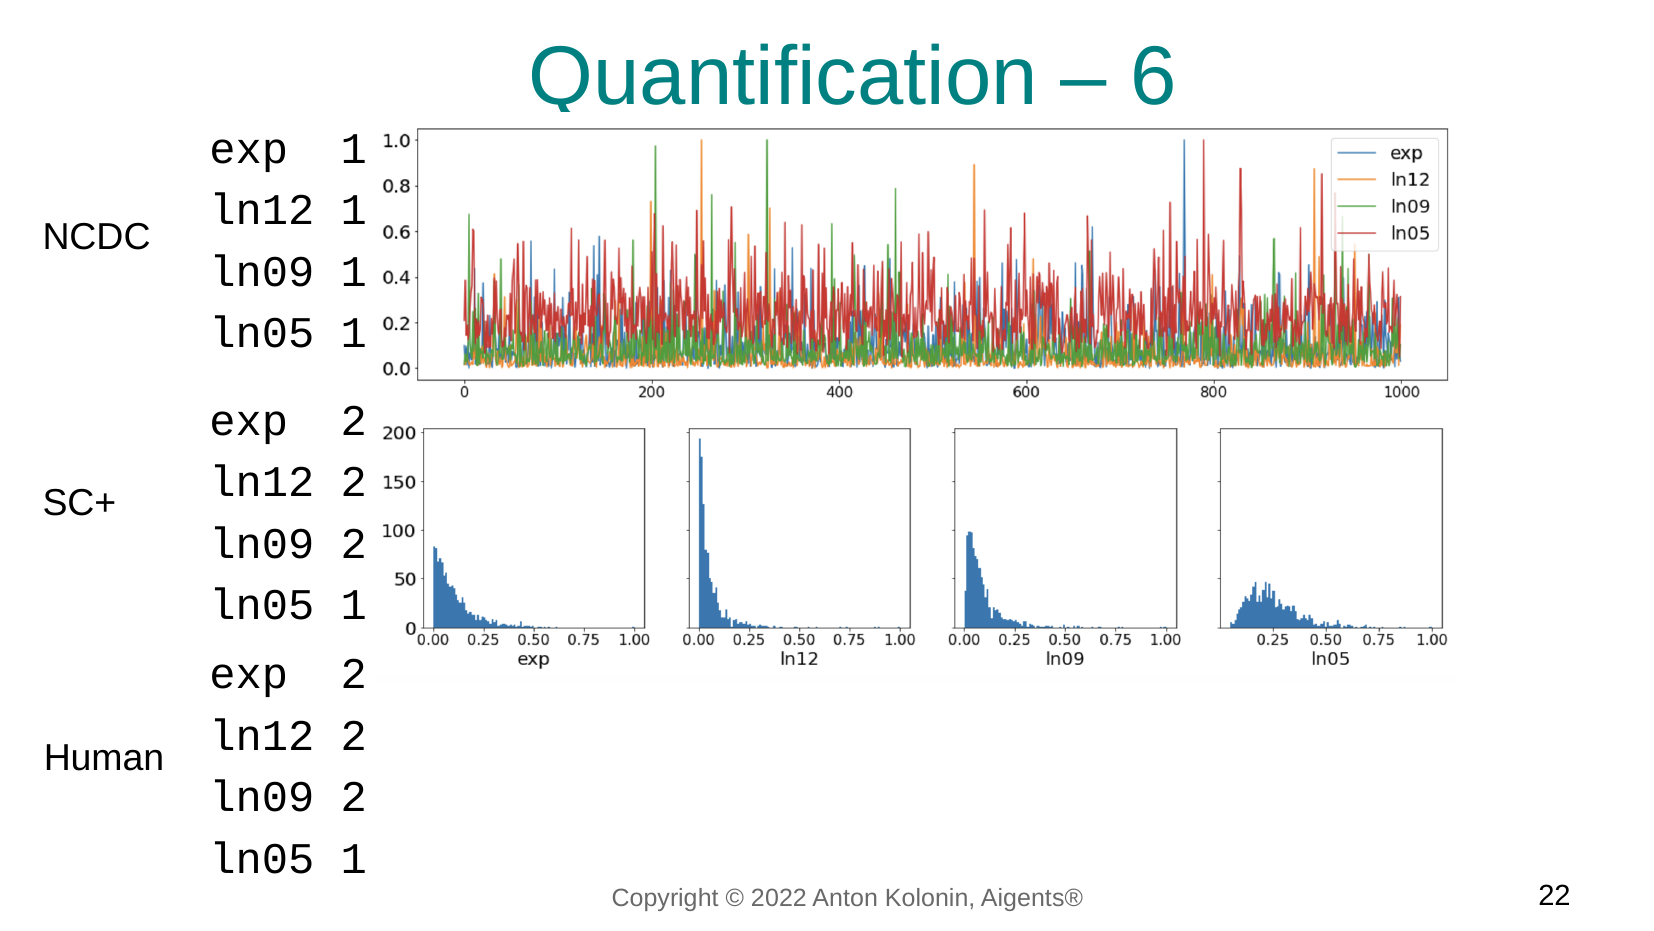

Quantification – 6
exp 1
ln12 1
ln09 1
ln05 1
NCDC
exp 2
ln12 2
ln09 2
ln05 1
SC+
exp 2
ln12 2
ln09 2
ln05 1
Human
Copyright © 2022 Anton Kolonin, Aigents®
22